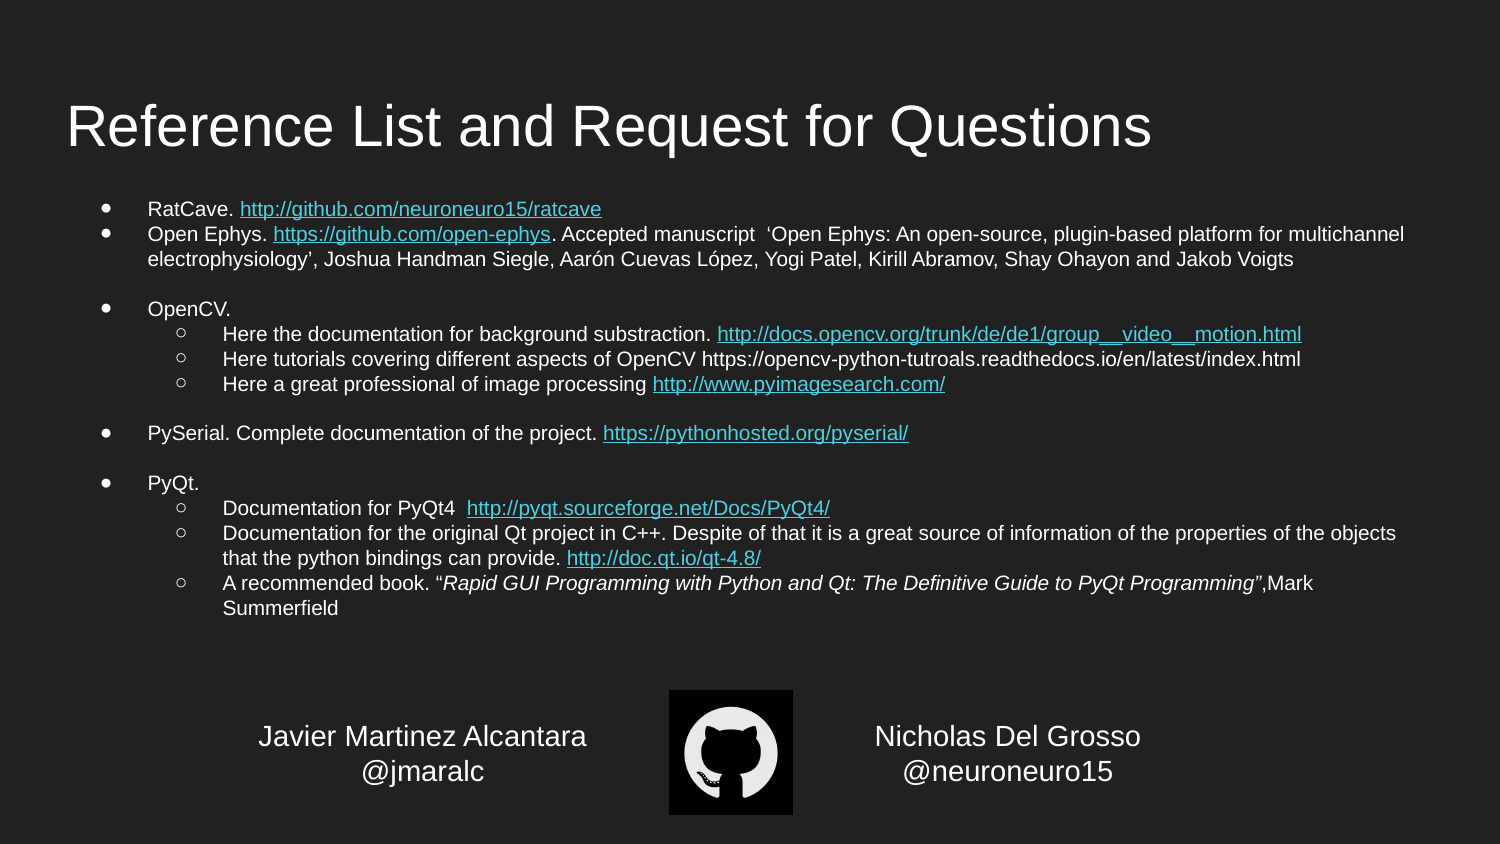

# Reference List and Request for Questions
RatCave. http://github.com/neuroneuro15/ratcave
Open Ephys. https://github.com/open-ephys. Accepted manuscript ‘Open Ephys: An open-source, plugin-based platform for multichannel electrophysiology’, Joshua Handman Siegle, Aarón Cuevas López, Yogi Patel, Kirill Abramov, Shay Ohayon and Jakob Voigts
OpenCV.
Here the documentation for background substraction. http://docs.opencv.org/trunk/de/de1/group__video__motion.html
Here tutorials covering different aspects of OpenCV https://opencv-python-tutroals.readthedocs.io/en/latest/index.html
Here a great professional of image processing http://www.pyimagesearch.com/
PySerial. Complete documentation of the project. https://pythonhosted.org/pyserial/
PyQt.
Documentation for PyQt4 http://pyqt.sourceforge.net/Docs/PyQt4/
Documentation for the original Qt project in C++. Despite of that it is a great source of information of the properties of the objects that the python bindings can provide. http://doc.qt.io/qt-4.8/
A recommended book. “Rapid GUI Programming with Python and Qt: The Definitive Guide to PyQt Programming”,Mark Summerfield
Javier Martinez Alcantara
@jmaralc
Nicholas Del Grosso
@neuroneuro15